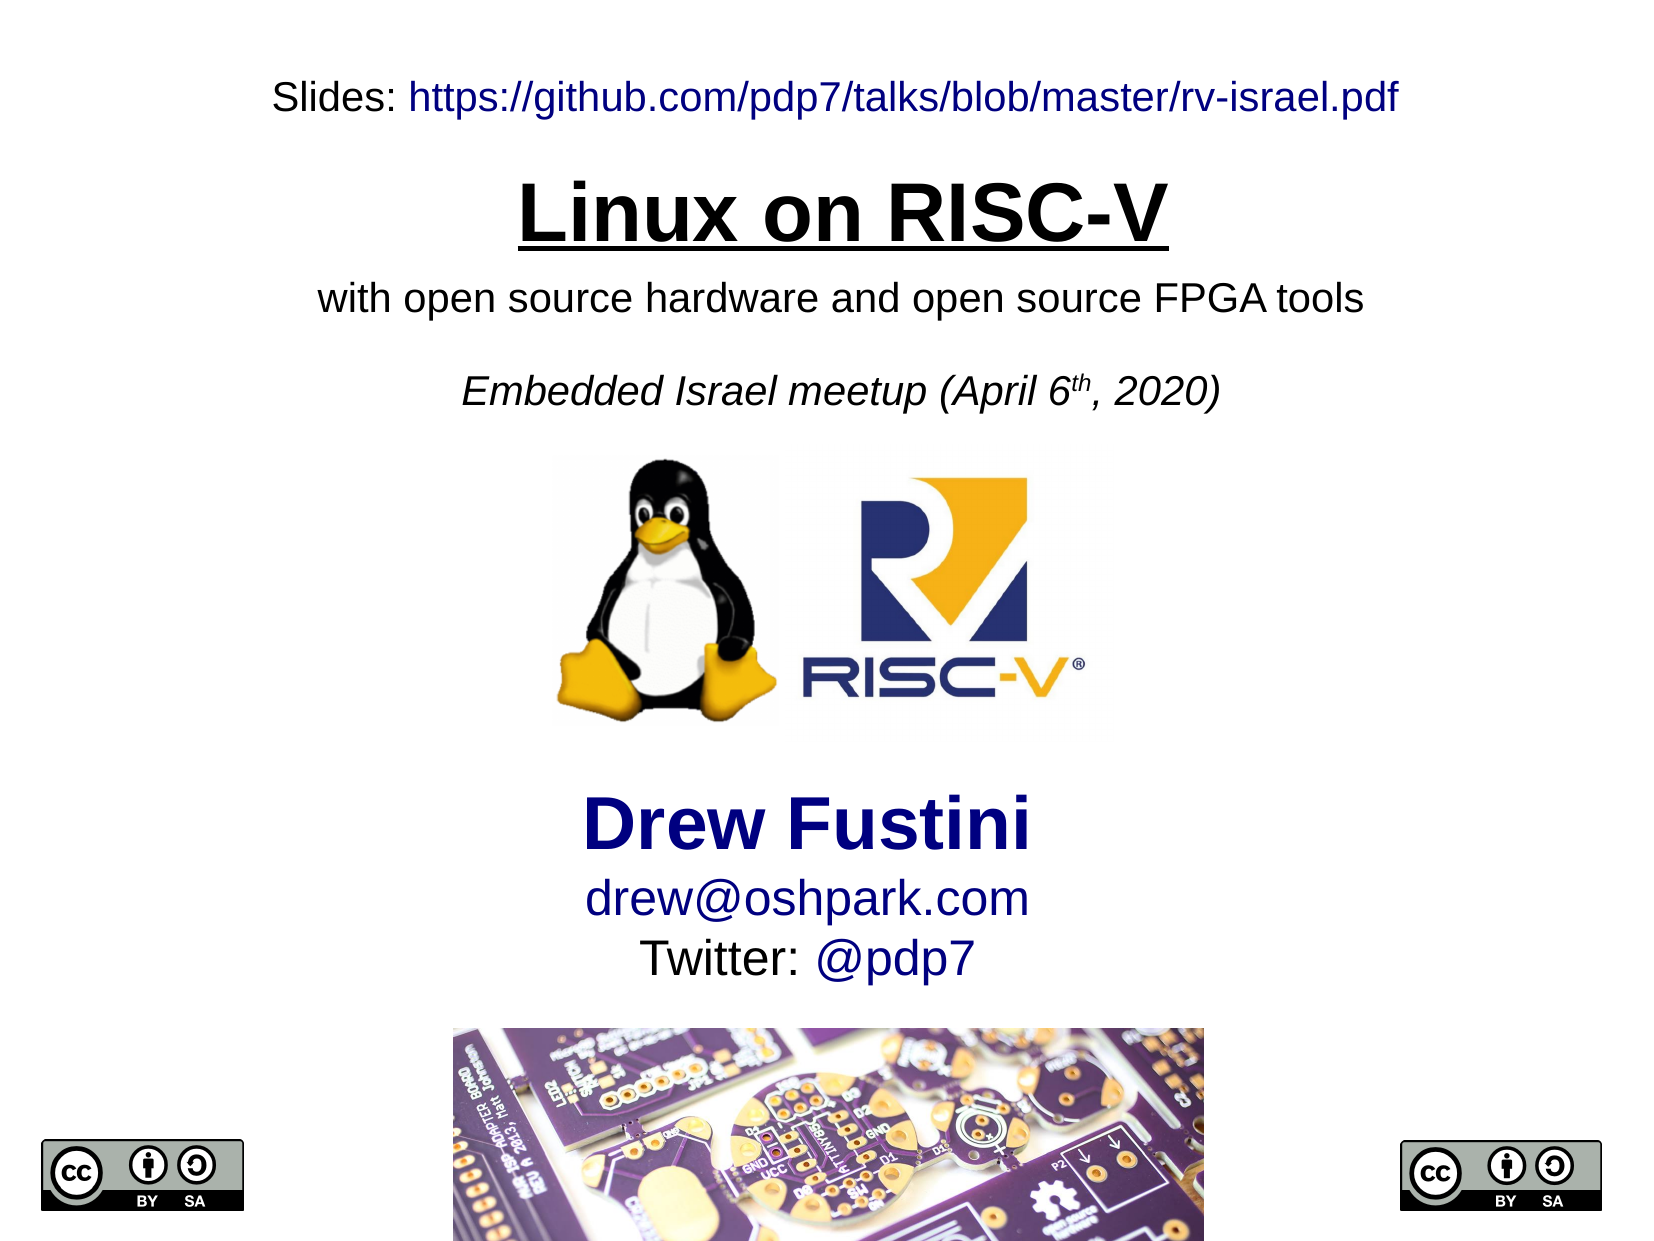

Drew Fustini
drew@oshpark.com
Twitter: @pdp7
Slides: https://github.com/pdp7/talks/blob/master/rv-israel.pdf
Linux on RISC-V
with open source hardware and open source FPGA tools
Embedded Israel meetup (April 6th, 2020)